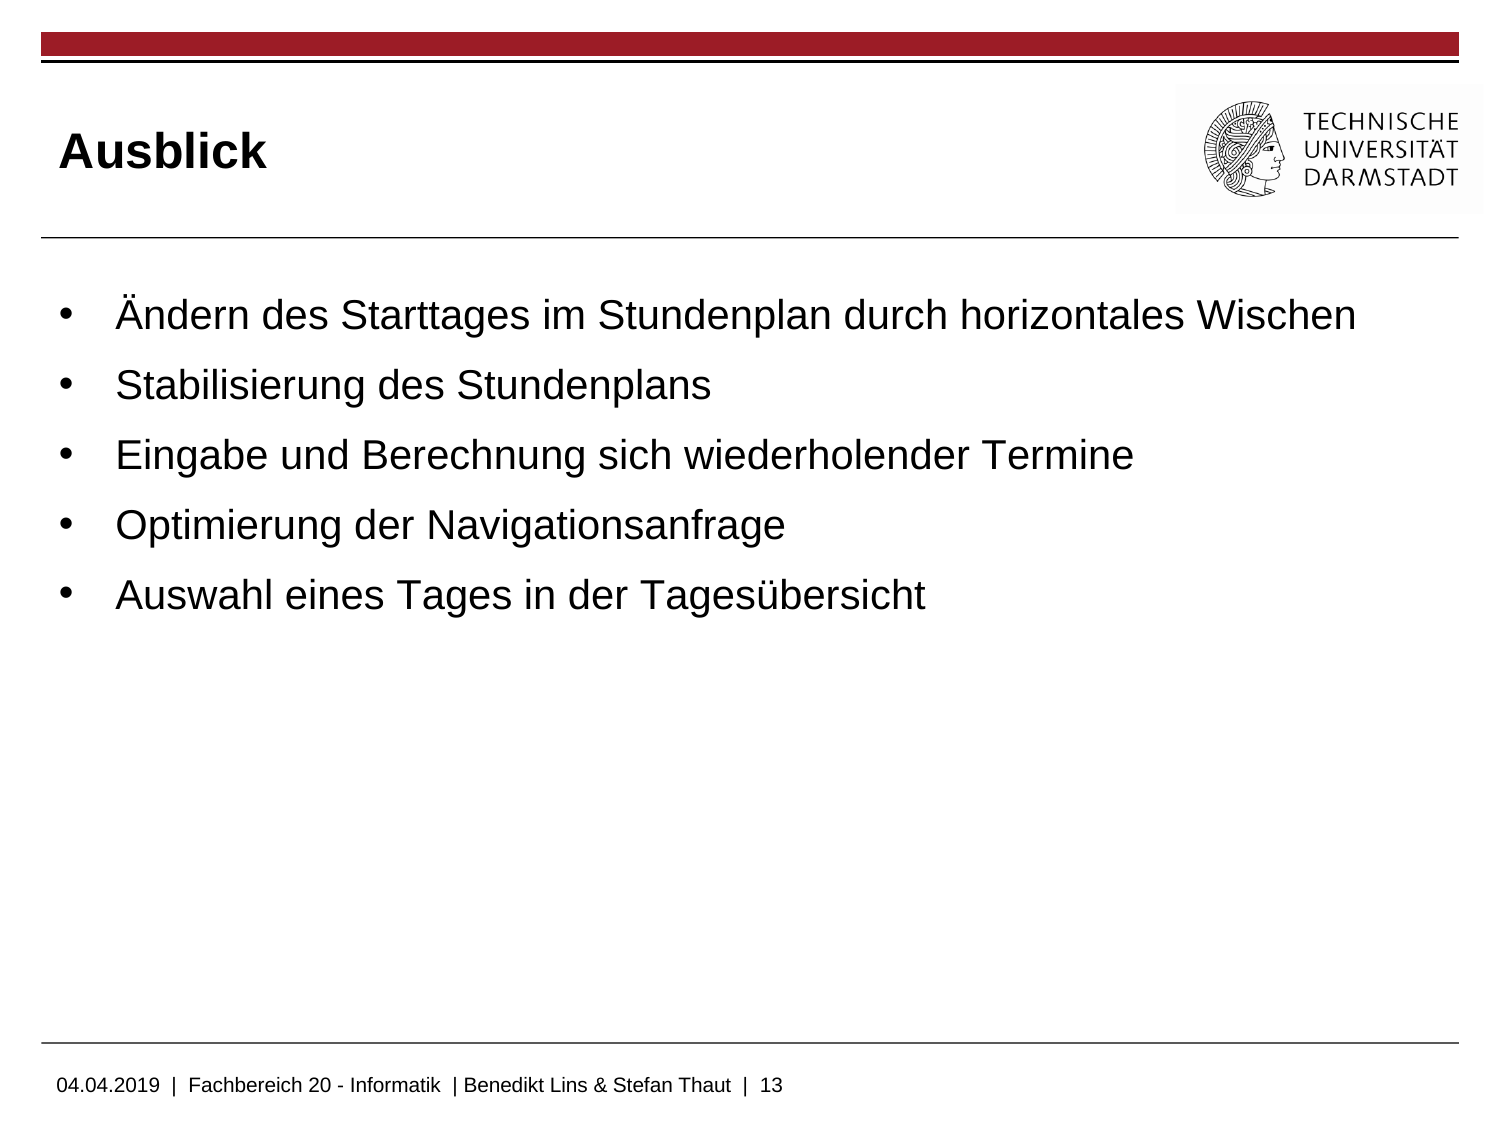

# Ausblick
Ändern des Starttages im Stundenplan durch horizontales Wischen
Stabilisierung des Stundenplans
Eingabe und Berechnung sich wiederholender Termine
Optimierung der Navigationsanfrage
Auswahl eines Tages in der Tagesübersicht